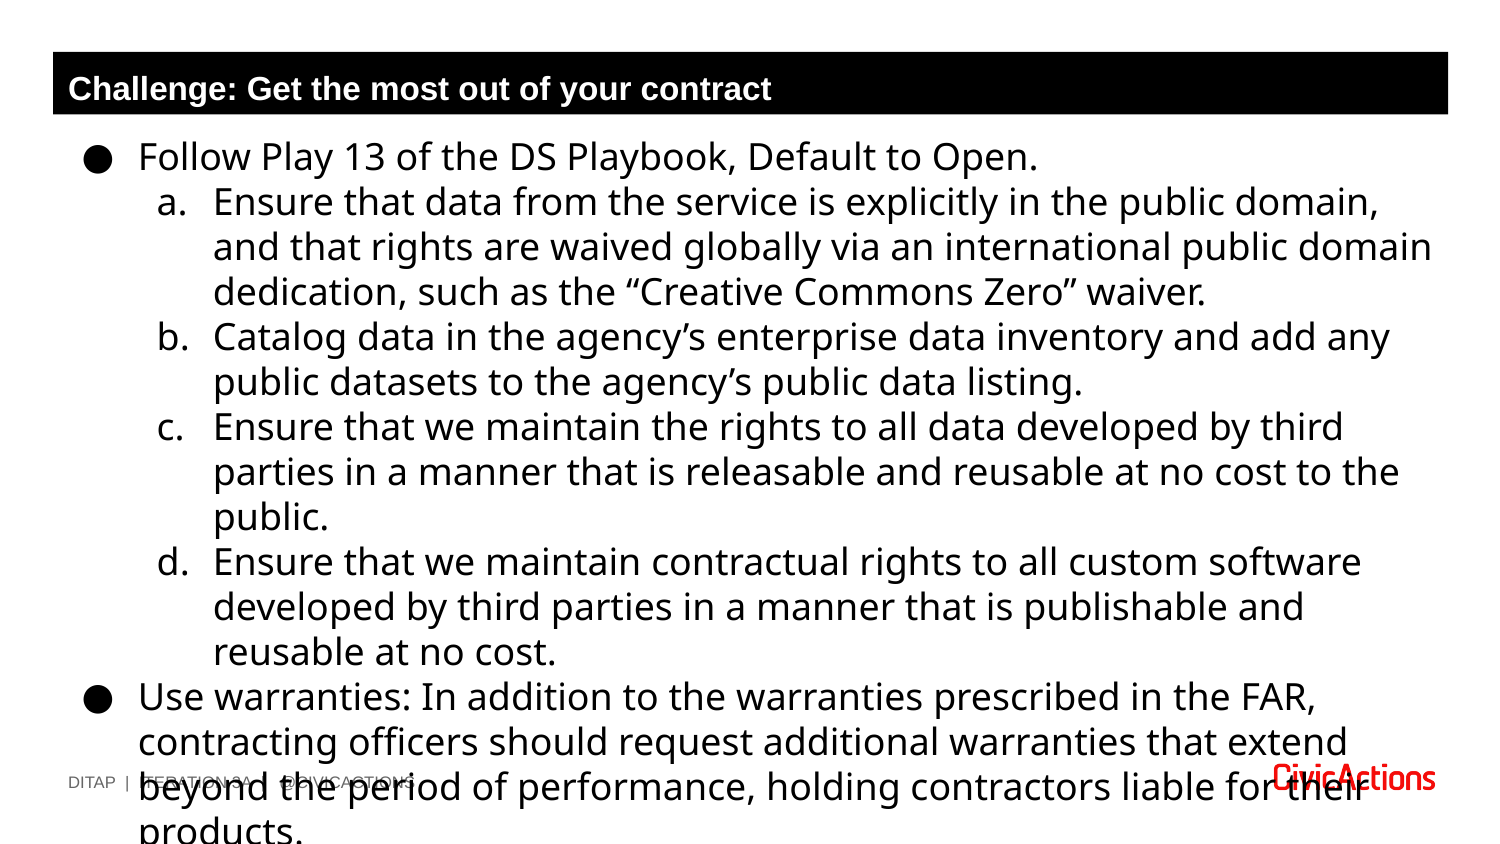

Challenge: Get the most out of your contract
# Follow Play 13 of the DS Playbook, Default to Open.
Ensure that data from the service is explicitly in the public domain, and that rights are waived globally via an international public domain dedication, such as the “Creative Commons Zero” waiver.
Catalog data in the agency’s enterprise data inventory and add any public datasets to the agency’s public data listing.
Ensure that we maintain the rights to all data developed by third parties in a manner that is releasable and reusable at no cost to the public.
Ensure that we maintain contractual rights to all custom software developed by third parties in a manner that is publishable and reusable at no cost.
Use warranties: In addition to the warranties prescribed in the FAR, contracting officers should request additional warranties that extend beyond the period of performance, holding contractors liable for their products.